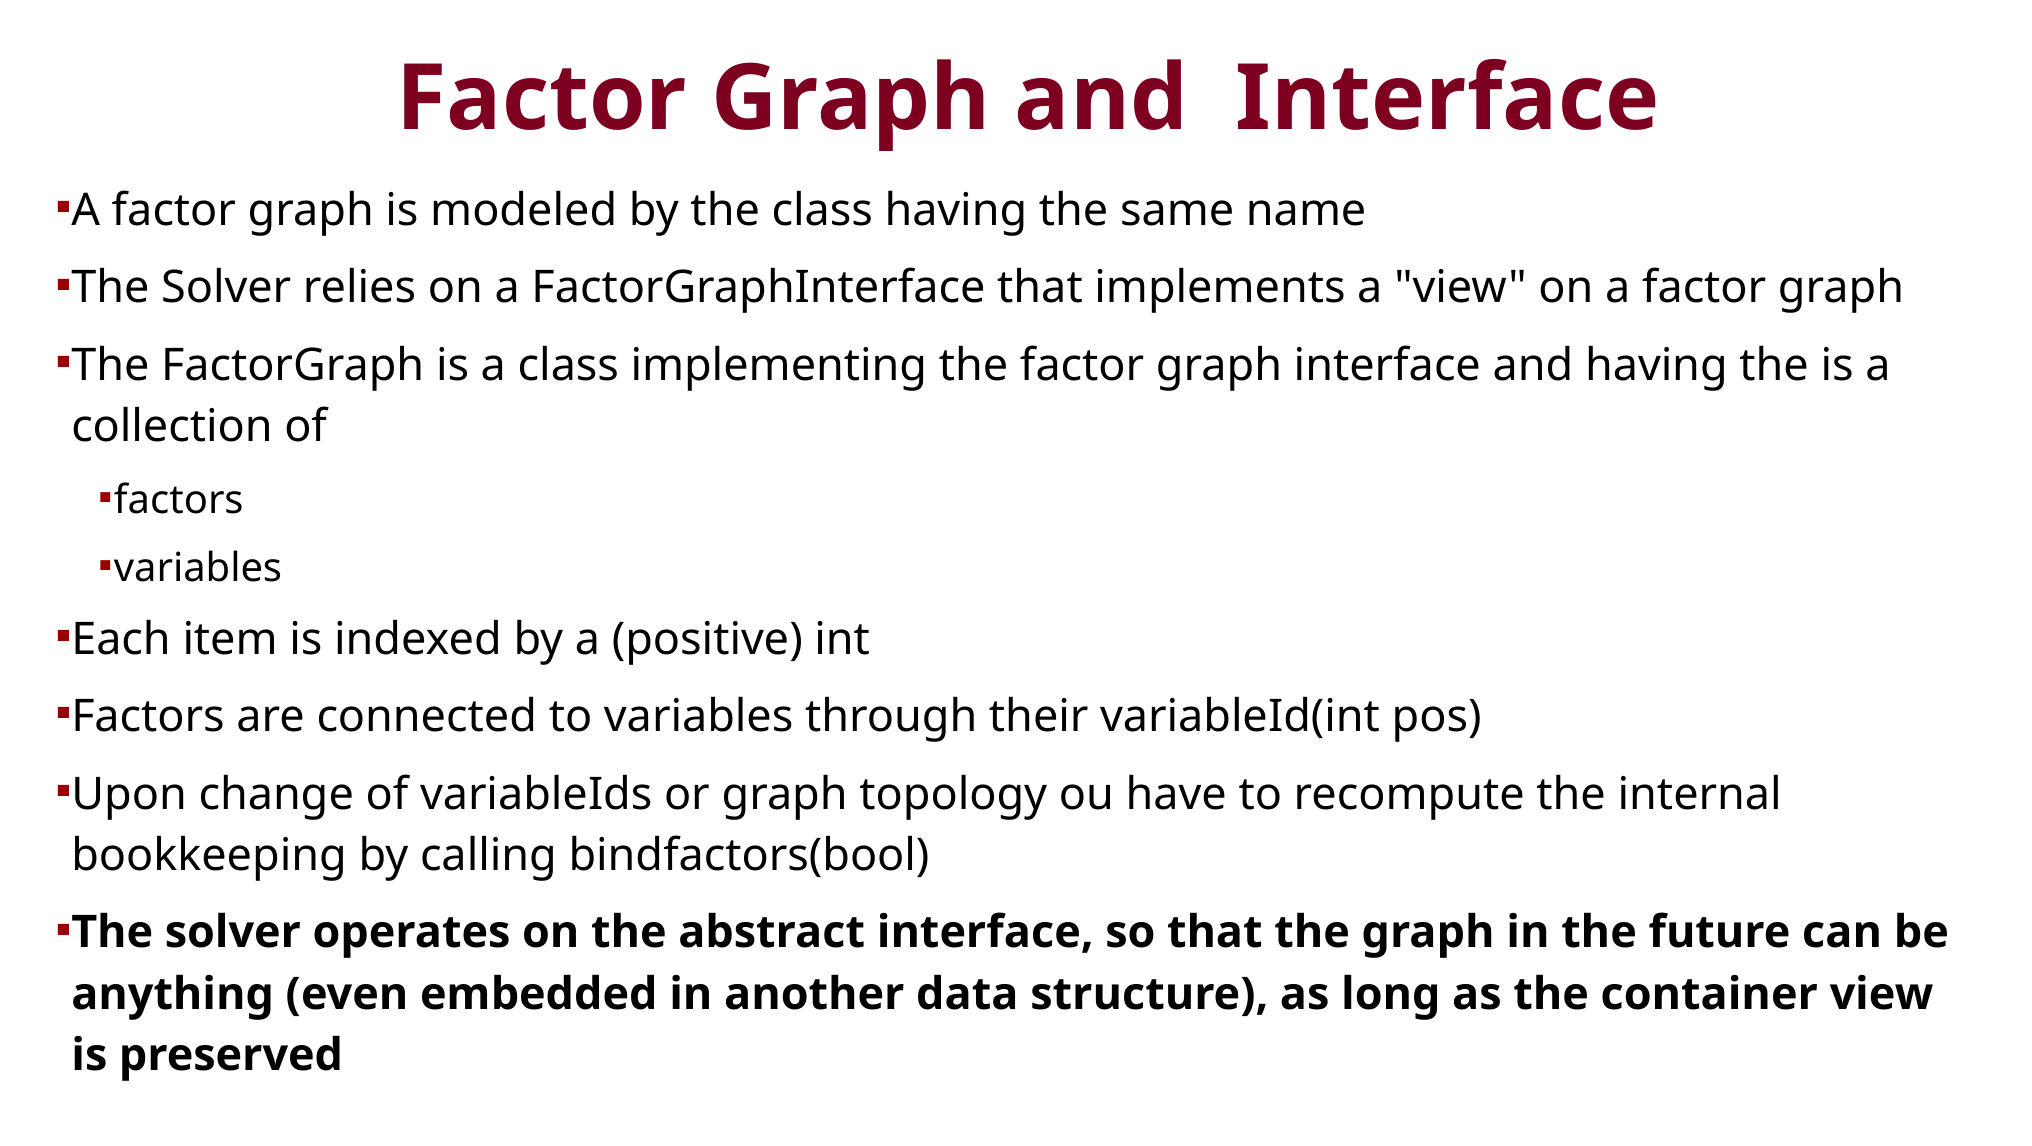

# Factor Graph and Interface
A factor graph is modeled by the class having the same name
The Solver relies on a FactorGraphInterface that implements a "view" on a factor graph
The FactorGraph is a class implementing the factor graph interface and having the is a collection of
factors
variables
Each item is indexed by a (positive) int
Factors are connected to variables through their variableId(int pos)
Upon change of variableIds or graph topology ou have to recompute the internal bookkeeping by calling bindfactors(bool)
The solver operates on the abstract interface, so that the graph in the future can be anything (even embedded in another data structure), as long as the container view is preserved